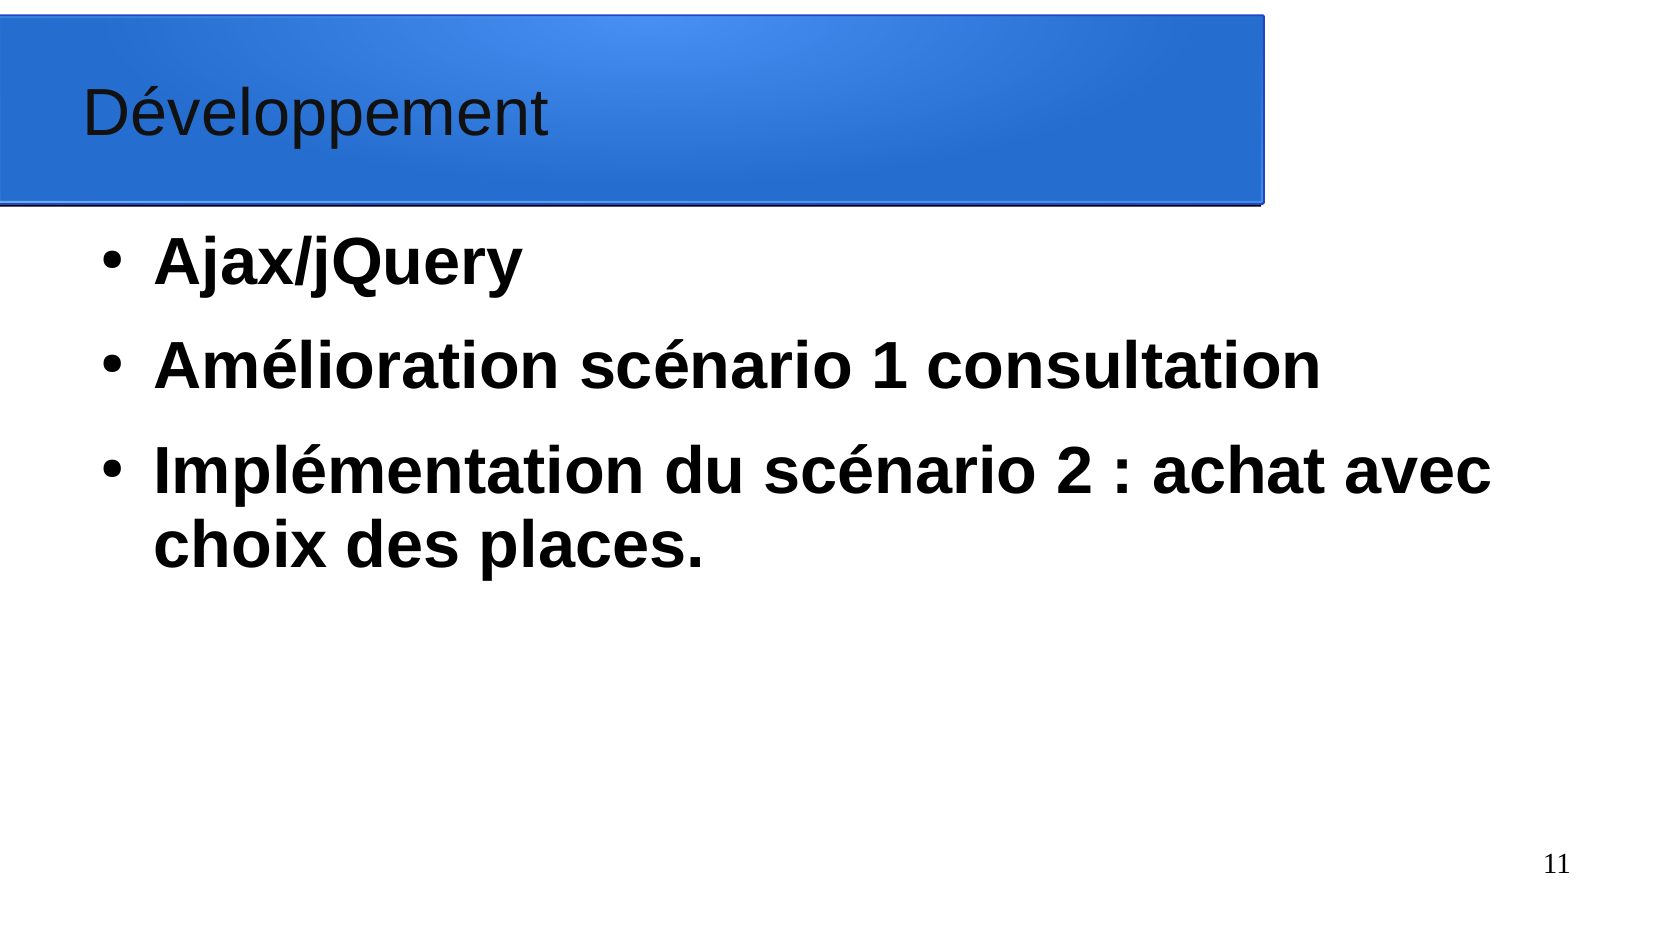

# Développement
Ajax/jQuery
Amélioration scénario 1 consultation
Implémentation du scénario 2 : achat avec choix des places.
11